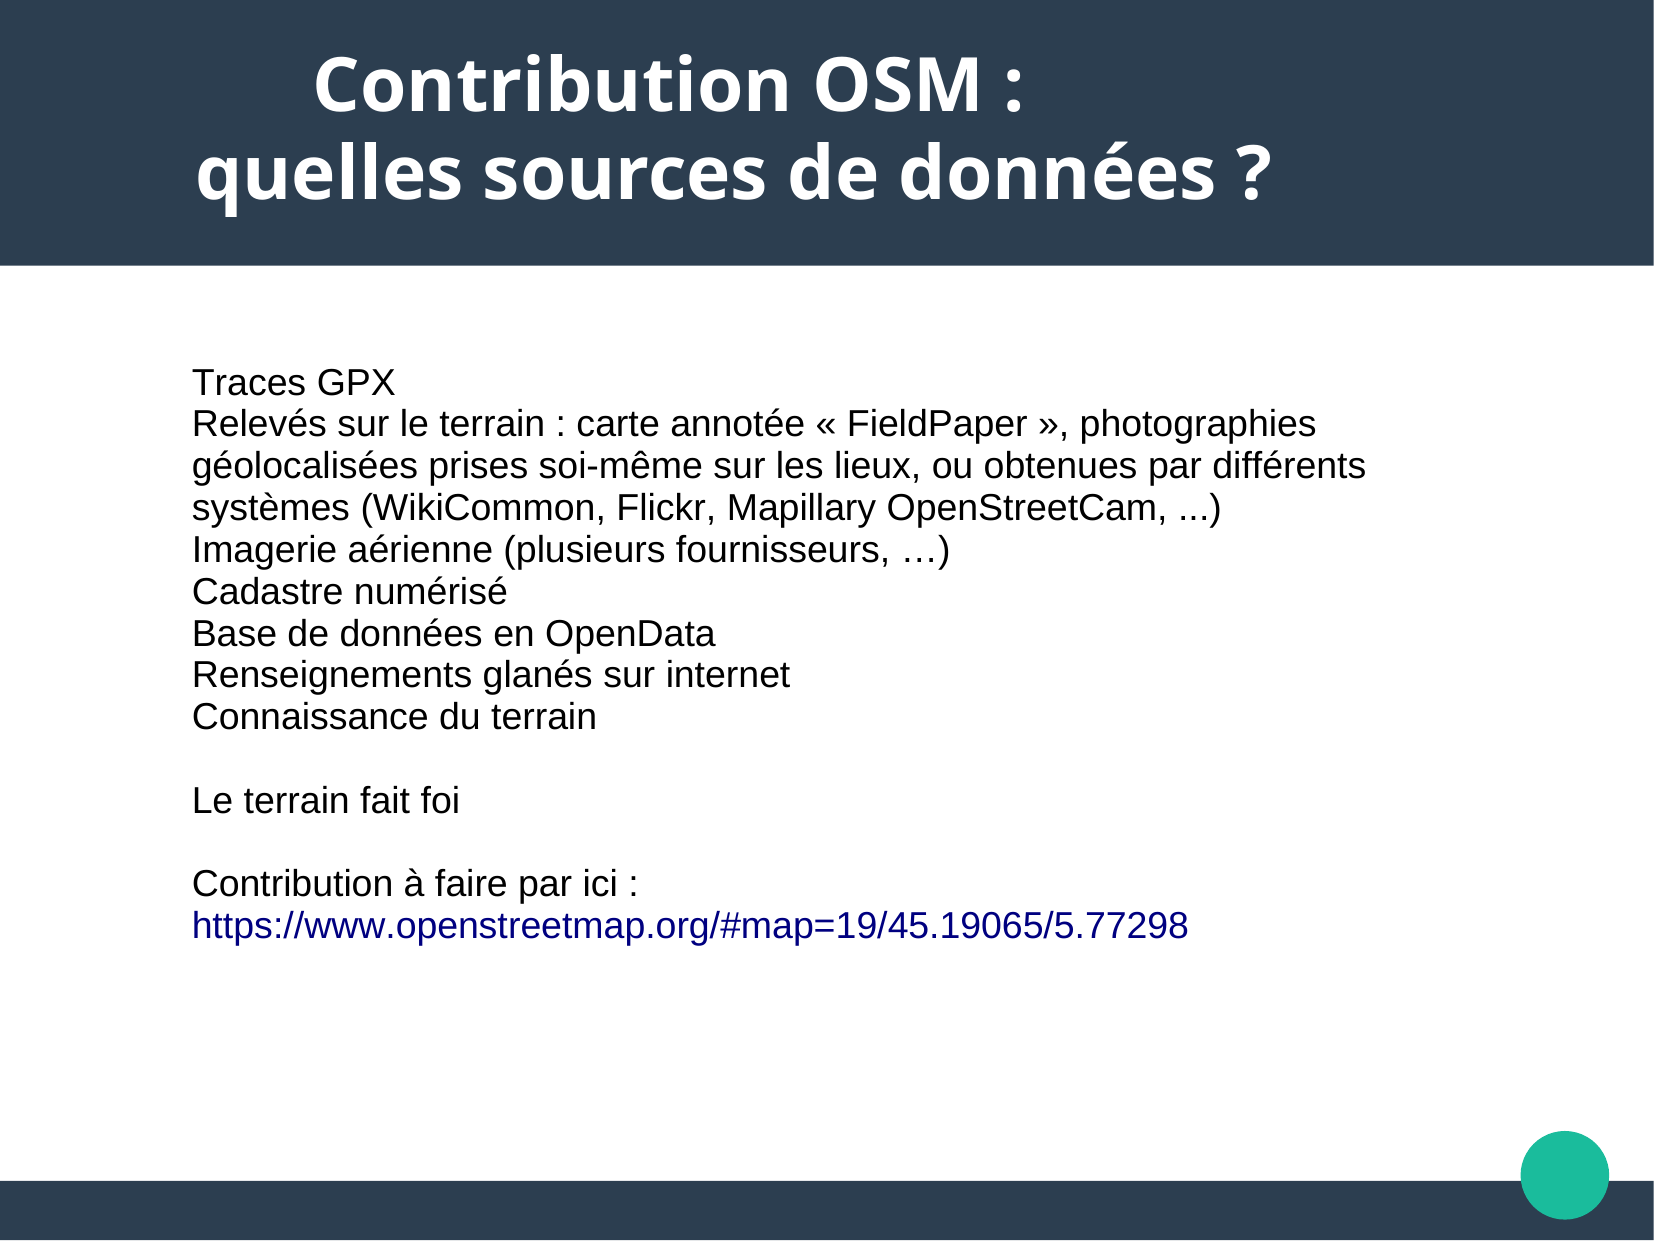

# Contribution OSM : quelles sources de données ?
Traces GPX
Relevés sur le terrain : carte annotée « FieldPaper », photographies géolocalisées prises soi-même sur les lieux, ou obtenues par différents systèmes (WikiCommon, Flickr, Mapillary OpenStreetCam, ...)
Imagerie aérienne (plusieurs fournisseurs, …)
Cadastre numérisé
Base de données en OpenData
Renseignements glanés sur internet
Connaissance du terrain
Le terrain fait foi
Contribution à faire par ici :
https://www.openstreetmap.org/#map=19/45.19065/5.77298